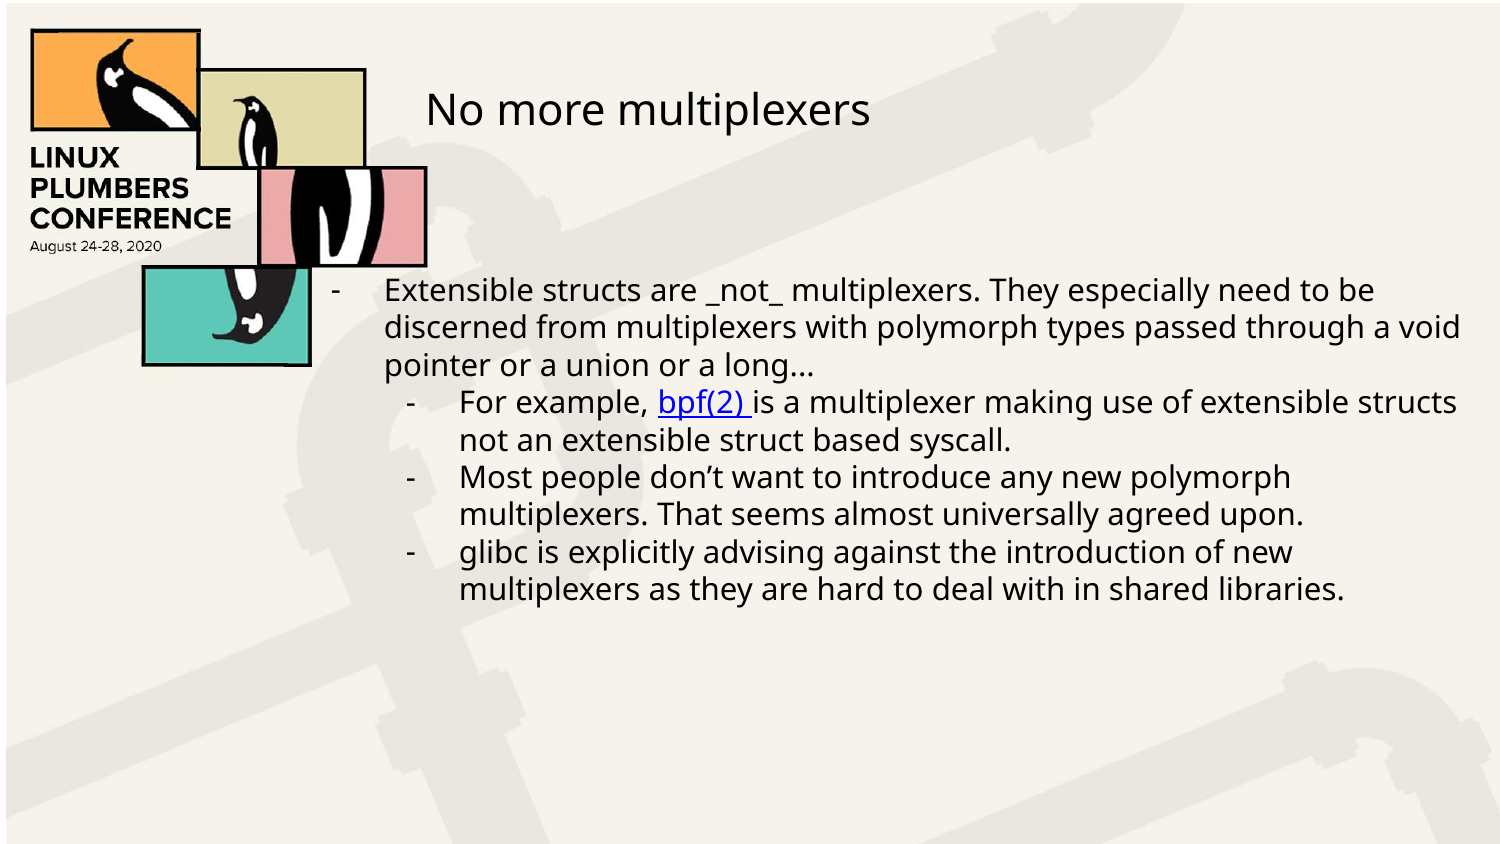

# No more multiplexers
Extensible structs are _not_ multiplexers. They especially need to be discerned from multiplexers with polymorph types passed through a void pointer or a union or a long...
For example, bpf(2) is a multiplexer making use of extensible structs not an extensible struct based syscall.
Most people don’t want to introduce any new polymorph multiplexers. That seems almost universally agreed upon.
glibc is explicitly advising against the introduction of new multiplexers as they are hard to deal with in shared libraries.